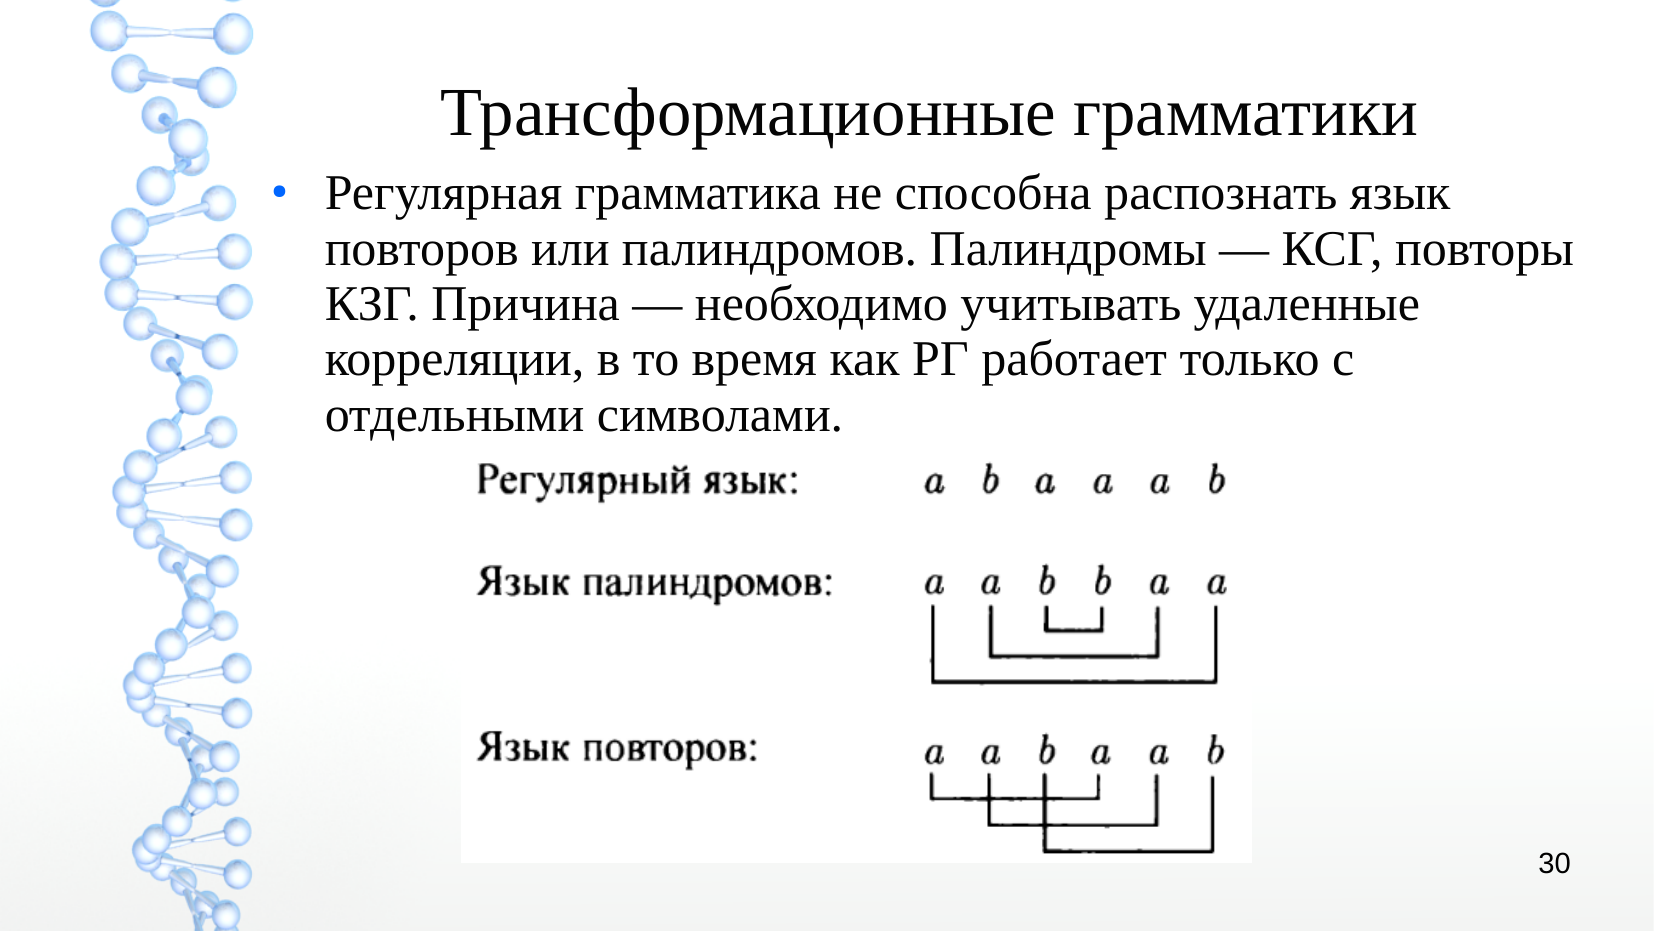

# Трансформационные грамматики
Регулярная грамматика не способна распознать язык повторов или палиндромов. Палиндромы — КСГ, повторы КЗГ. Причина — необходимо учитывать удаленные корреляции, в то время как РГ работает только с отдельными символами.
30